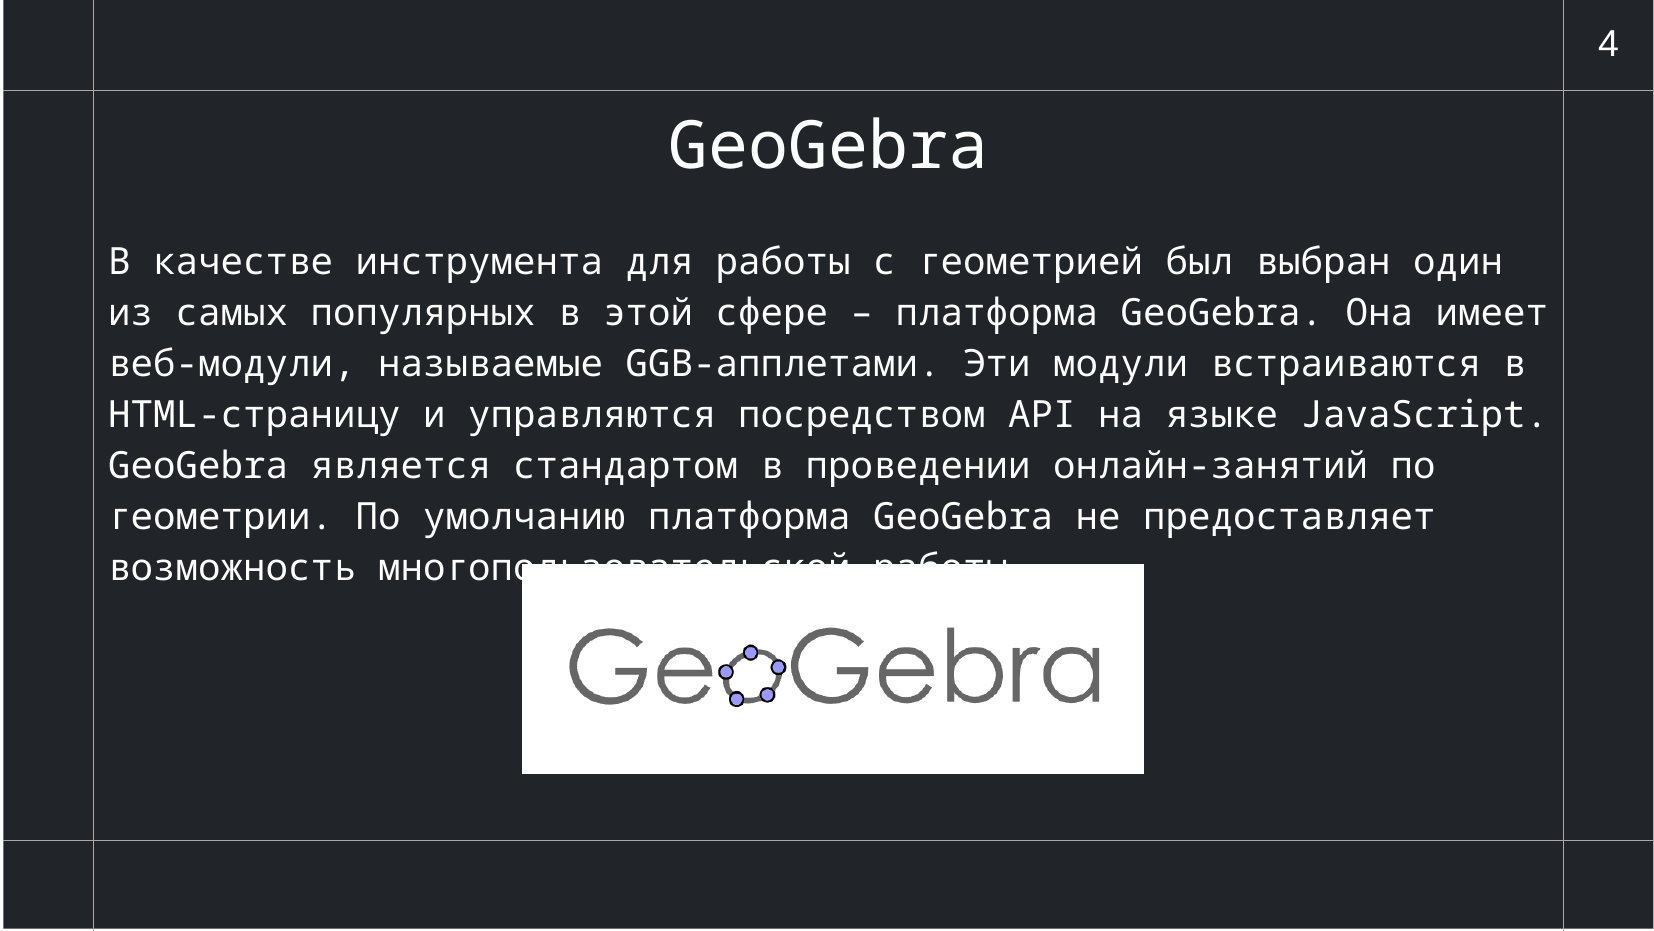

GeoGebra
В качестве инструмента для работы с геометрией был выбран один из самых популярных в этой сфере – платформа GeoGebra. Она имеет веб-модули, называемые GGB-апплетами. Эти модули встраиваются в HTML-страницу и управляются посредством API на языке JavaScript.
GeoGebra является стандартом в проведении онлайн-занятий по геометрии. По умолчанию платформа GeoGebra не предоставляет возможность многопользовательской работы.